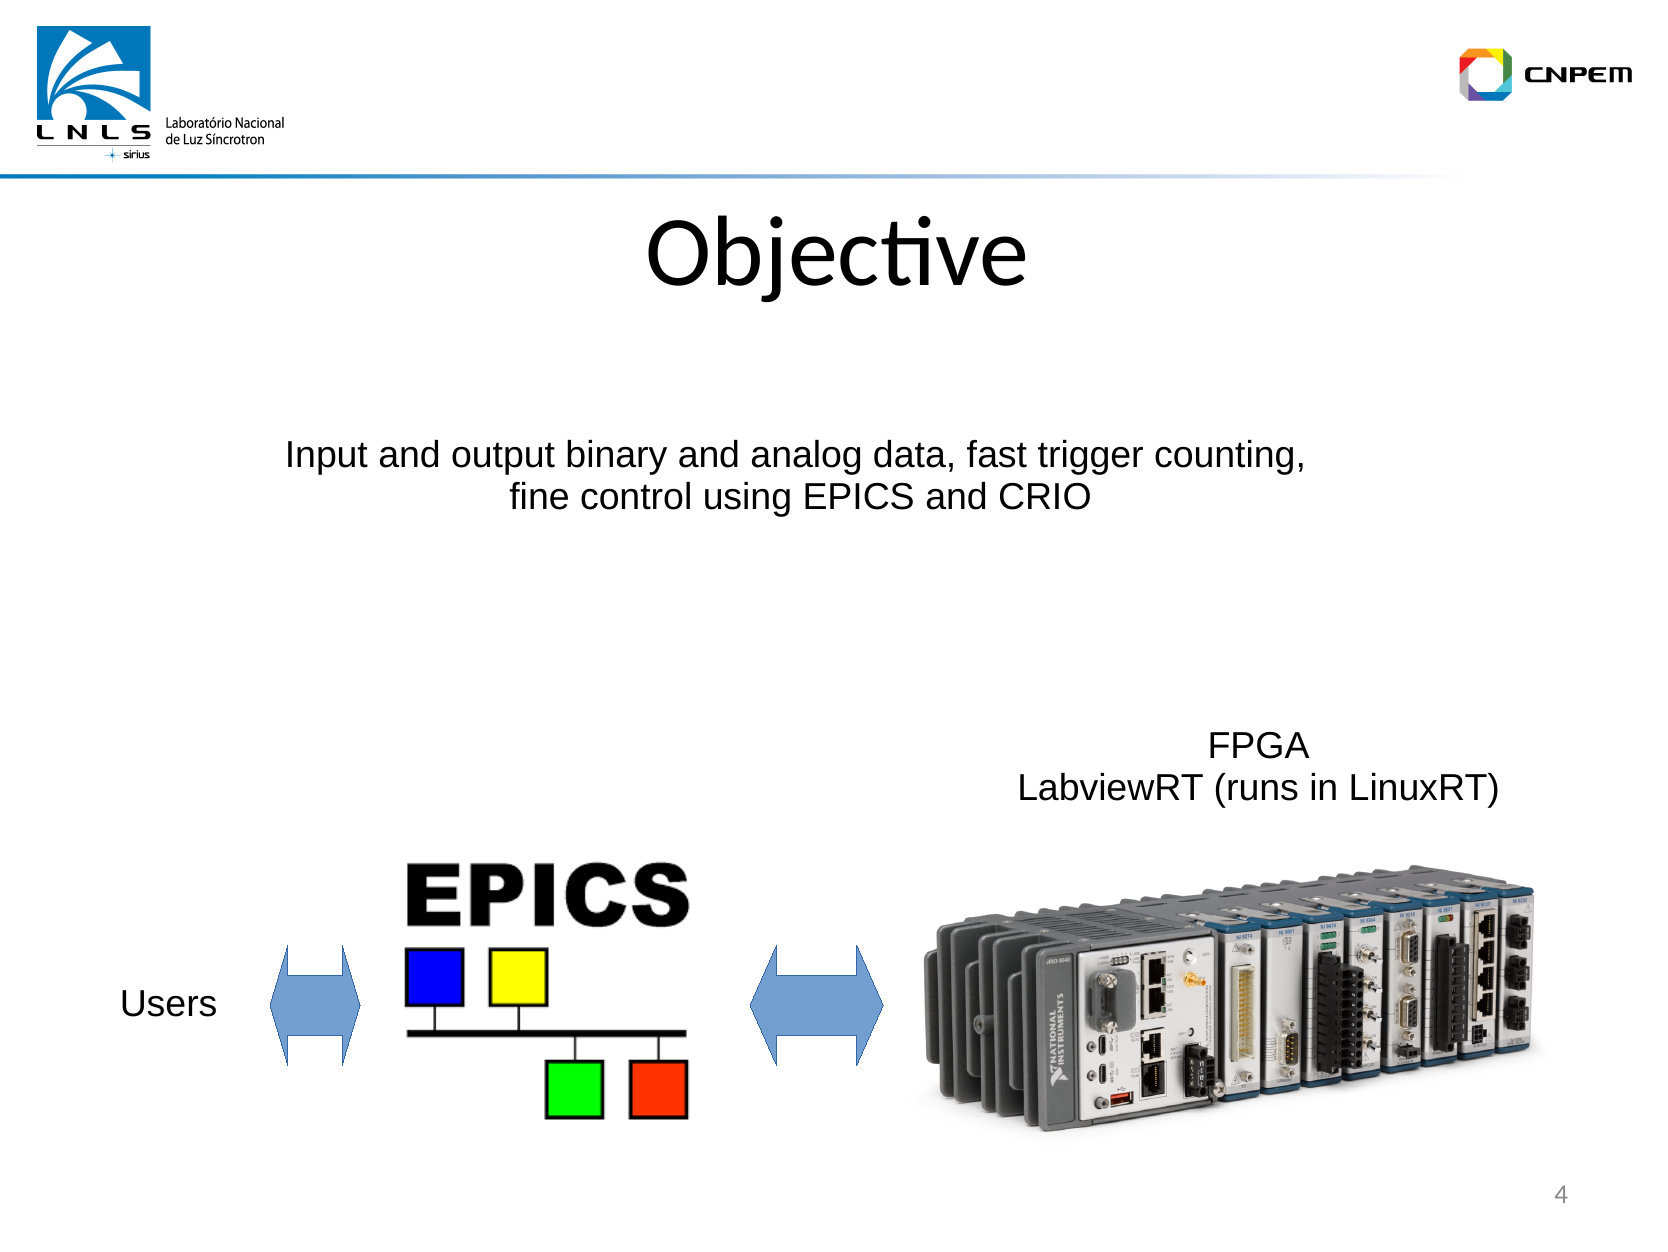

# Objective
Input and output binary and analog data, fast trigger counting,
fine control using EPICS and CRIO
FPGA
LabviewRT (runs in LinuxRT)
Users
4